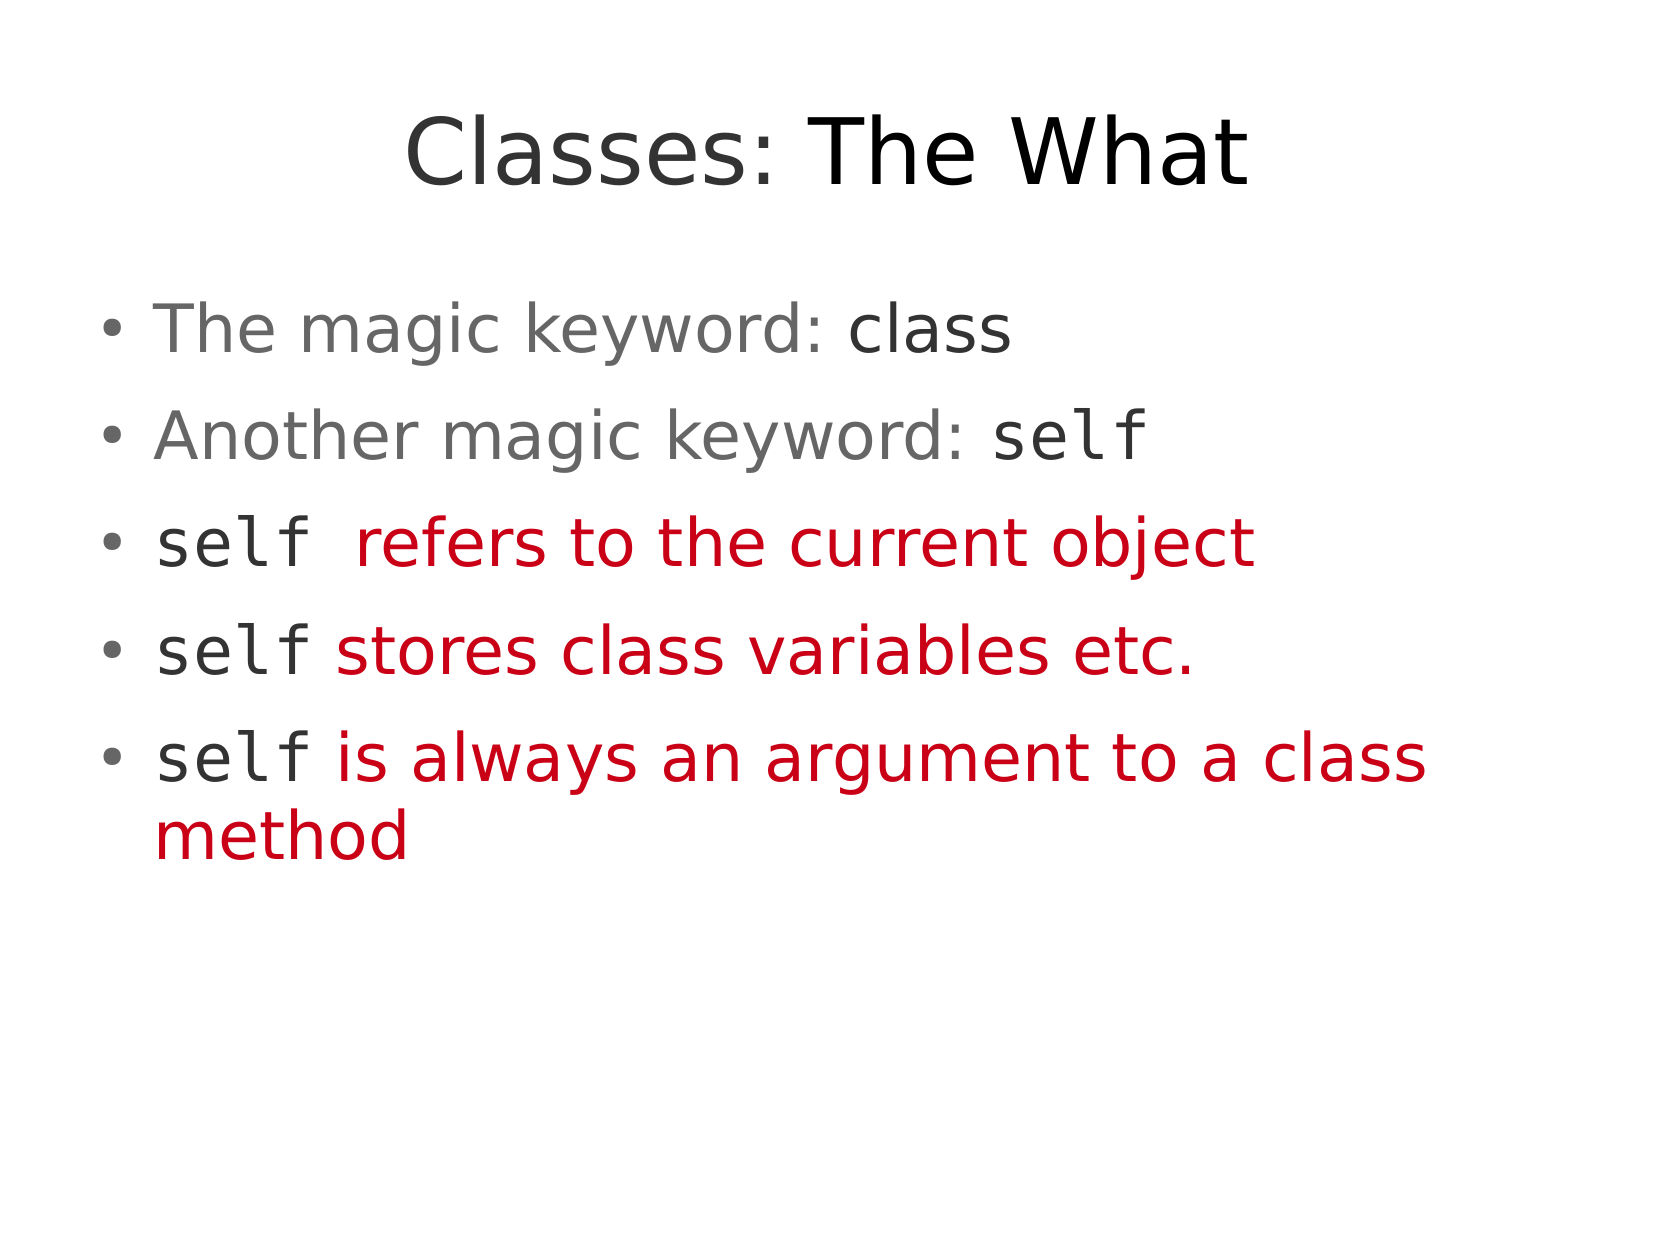

# Classes: The What
The magic keyword: class
Another magic keyword: self
self refers to the current object
self stores class variables etc.
self is always an argument to a class method